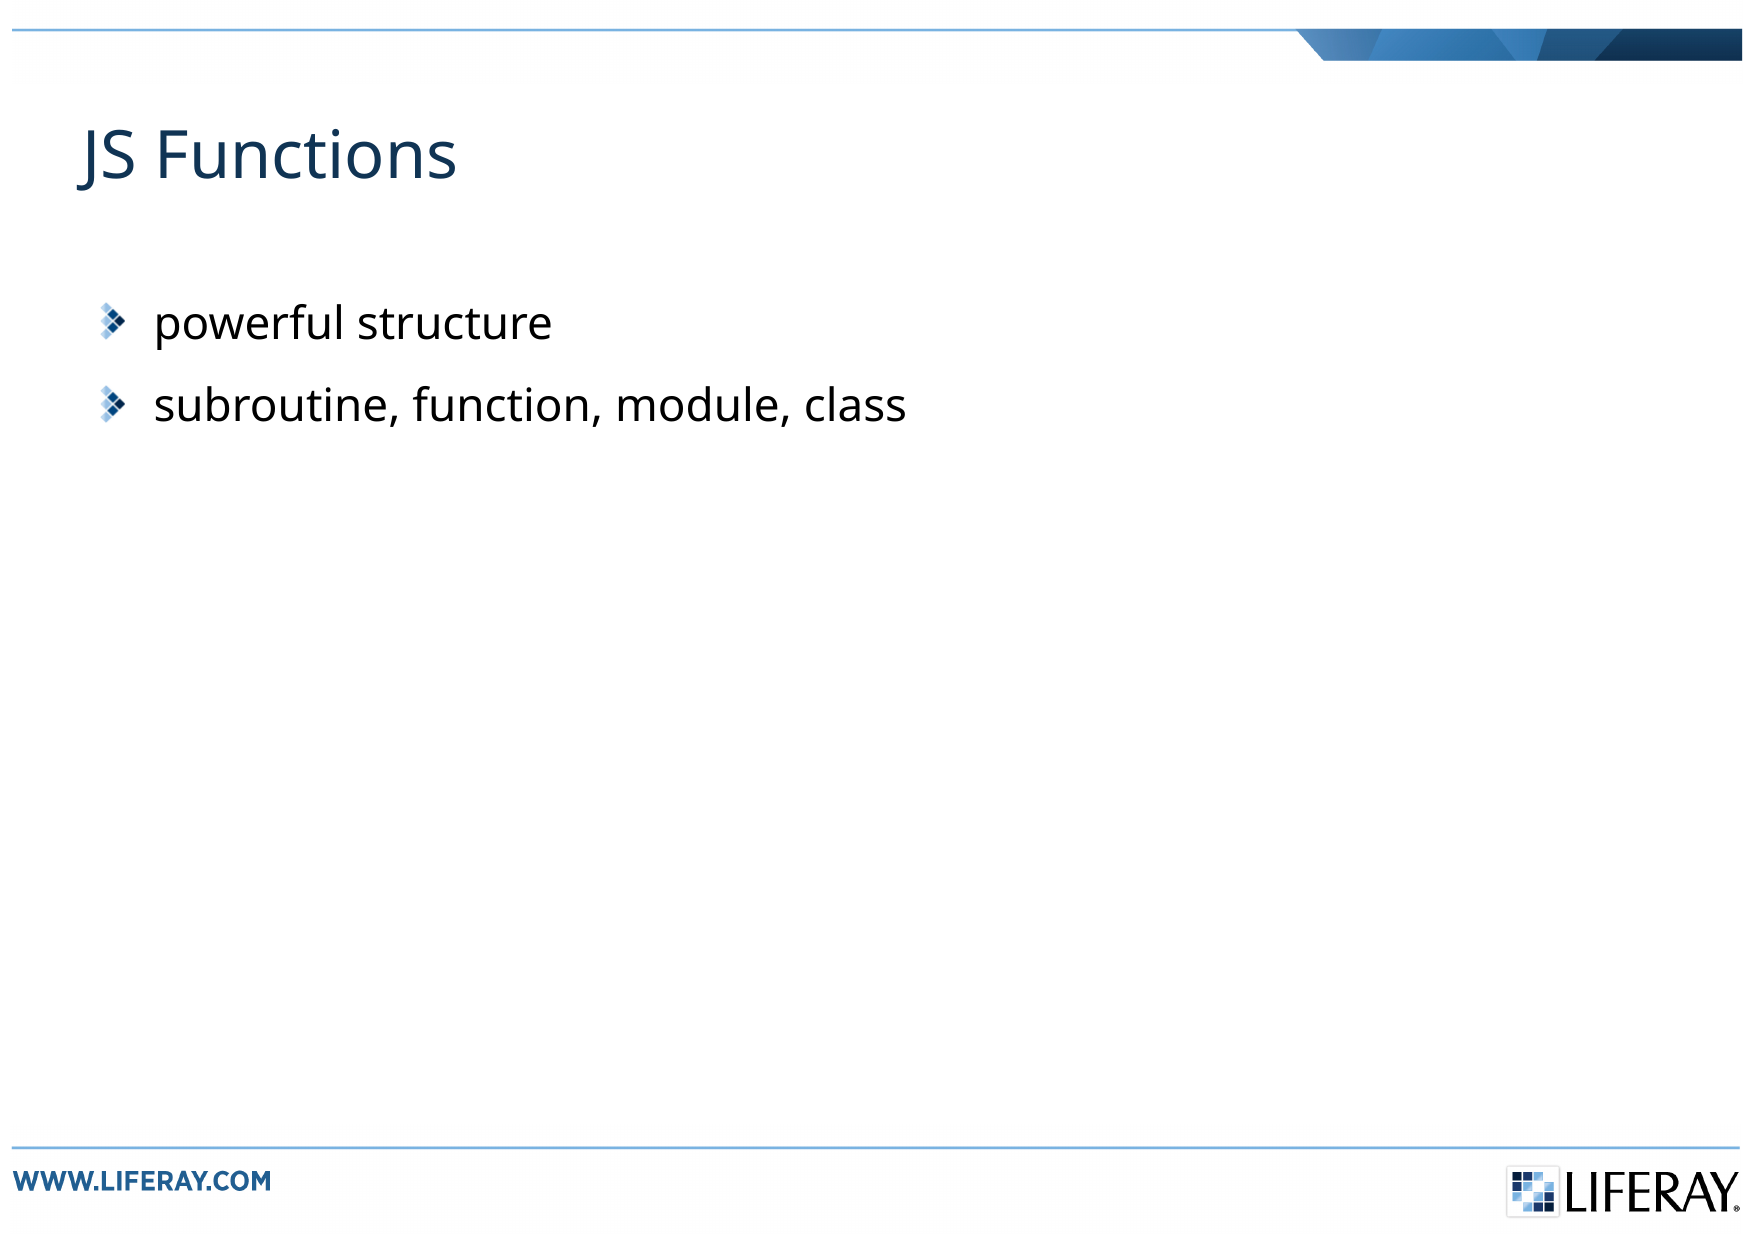

# JS Functions
powerful structure
subroutine, function, module, class